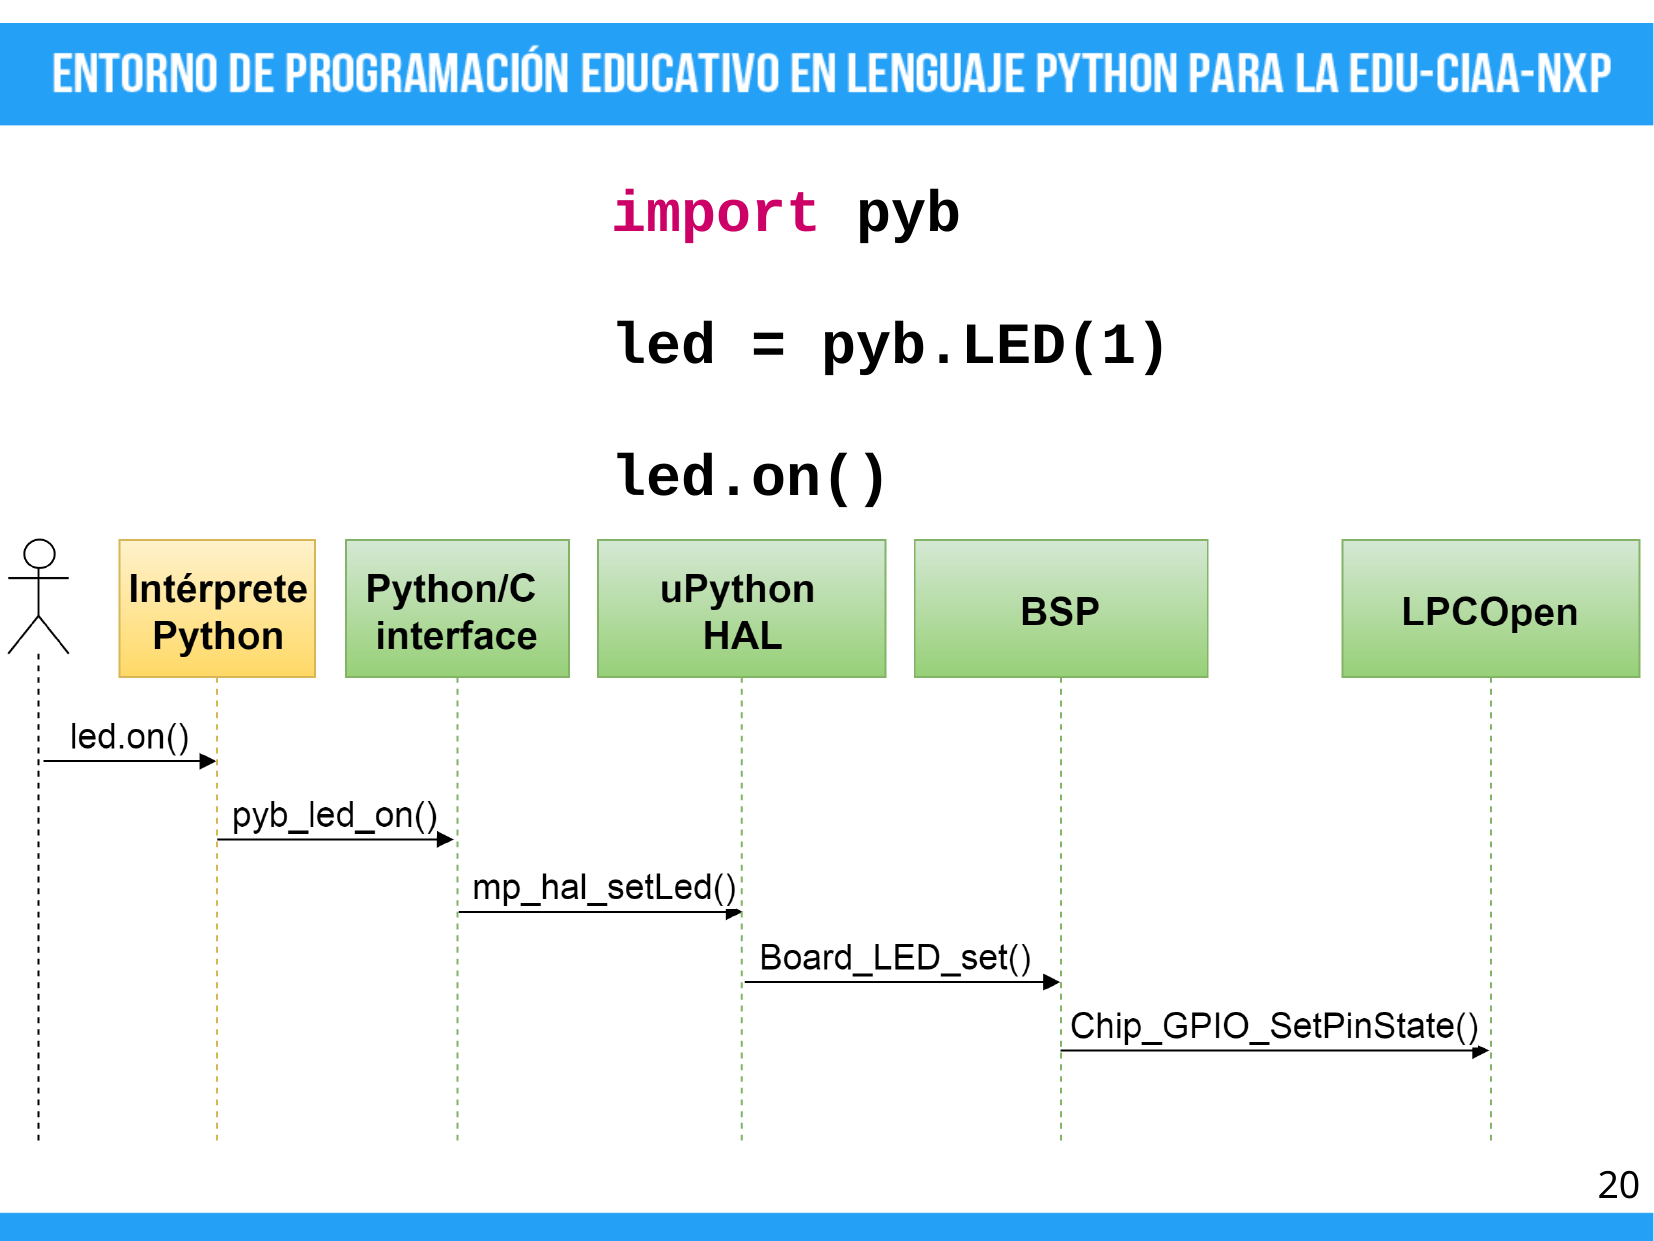

import pyb
led = pyb.LED(1)
led.on()
20